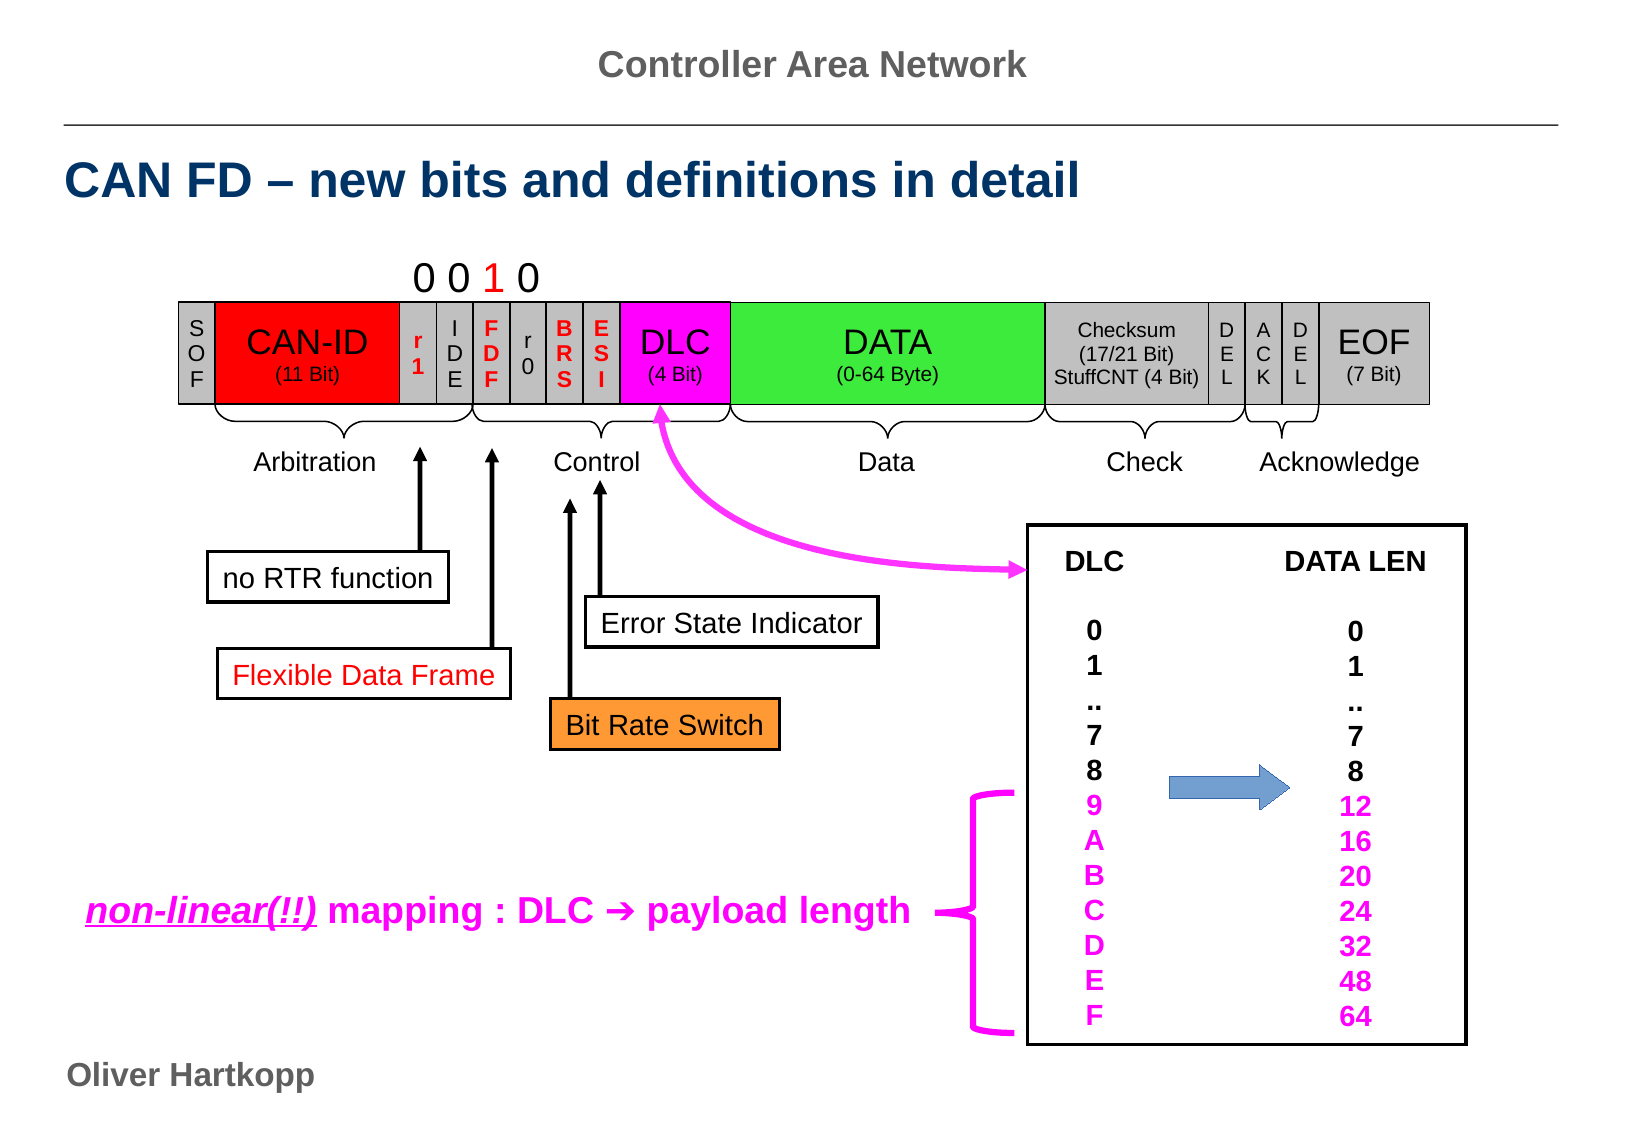

CAN FD – new bits and definitions in detail
0 0 1 0
S
O
F
CAN-ID
(11 Bit)
r
1
I
D
E
F
D
F
r
0
B
R
S
E
S
I
DLC
(4 Bit)
DATA
(0-64 Byte)
Checksum
(17/21 Bit)
StuffCNT (4 Bit)
D
E
L
A
C
K
D
E
L
EOF
(7 Bit)
DLC
0
1
..
7
8
9
A
B
C
D
E
F
DATA LEN
0
1
..
7
8
12
16
20
24
32
48
64
non-linear(!!) mapping : DLC ➔ payload length
Arbitration
Control
Data
Check
Acknowledge
no RTR function
Error State Indicator
Flexible Data Frame
Bit Rate Switch